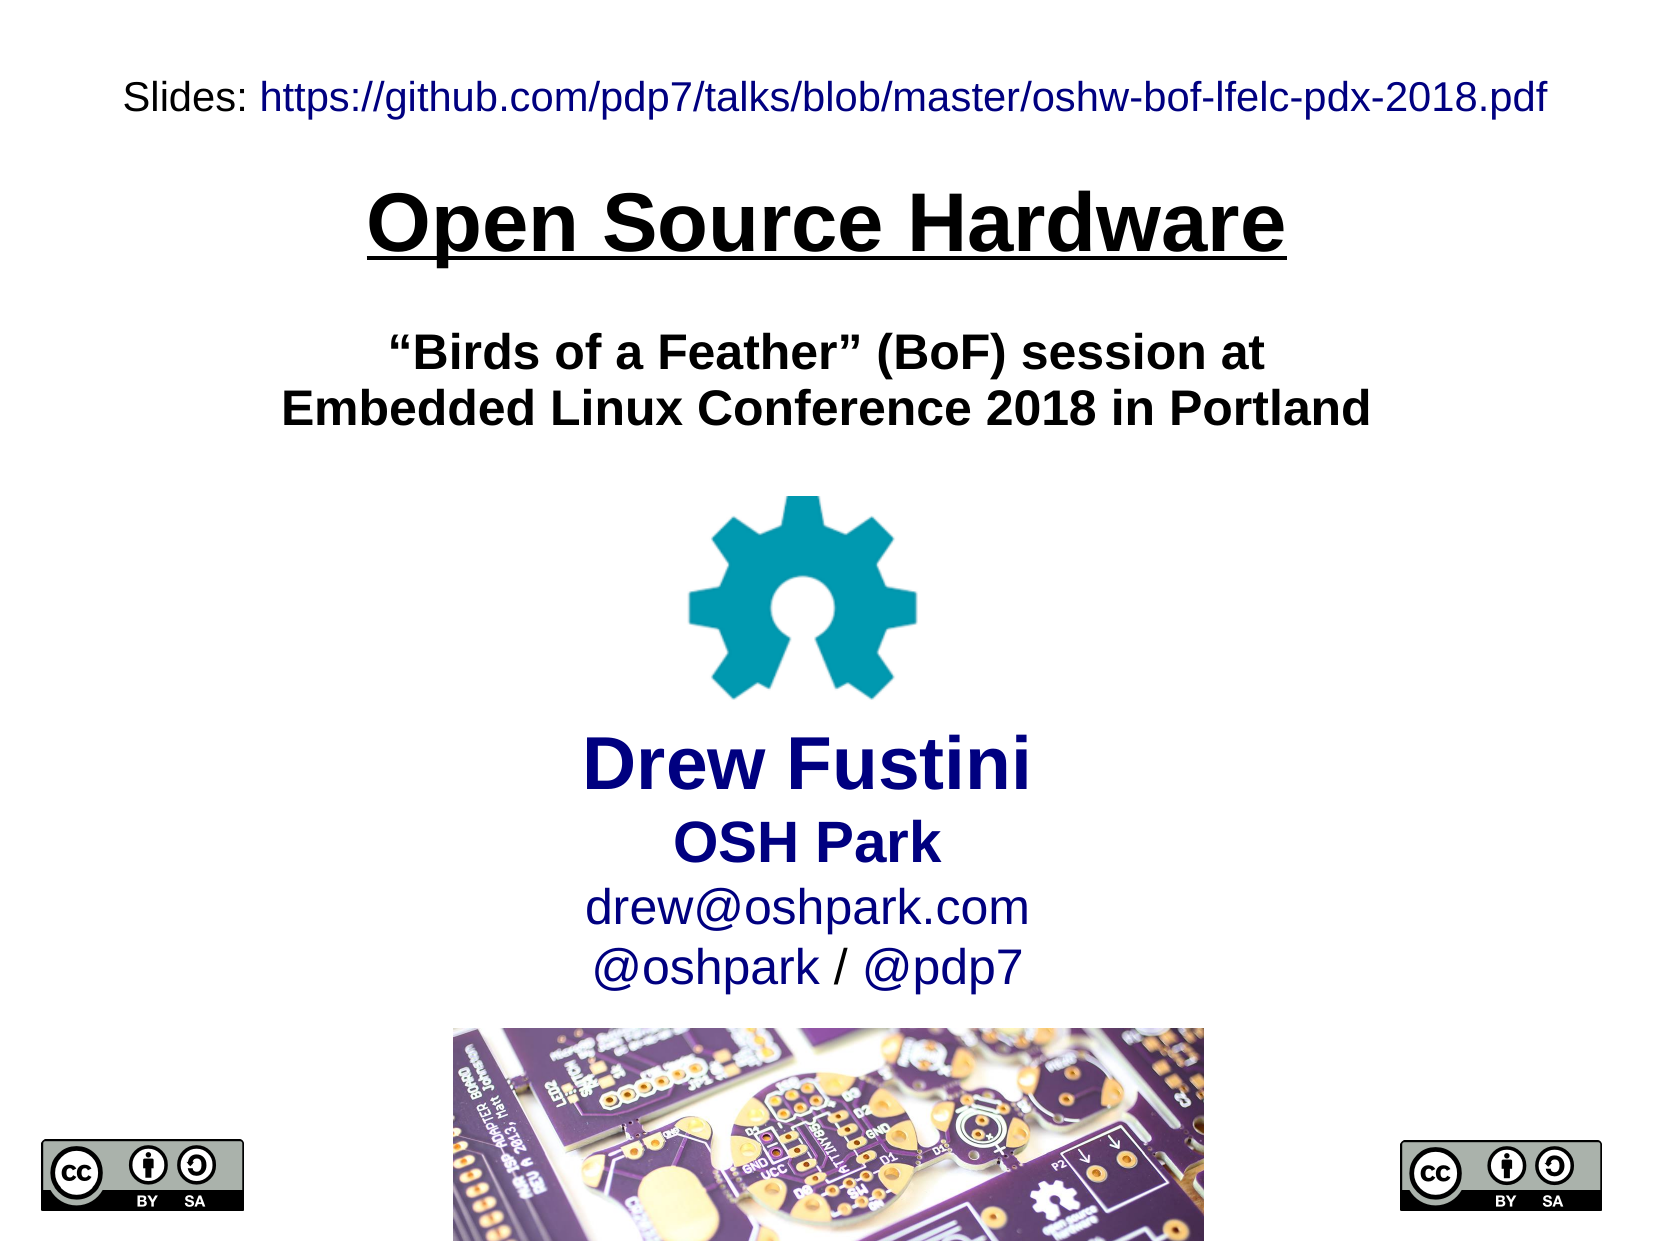

Drew Fustini
OSH Park
drew@oshpark.com
@oshpark / @pdp7
Slides: https://github.com/pdp7/talks/blob/master/oshw-bof-lfelc-pdx-2018.pdf
Open Source Hardware
“Birds of a Feather” (BoF) session at
Embedded Linux Conference 2018 in Portland